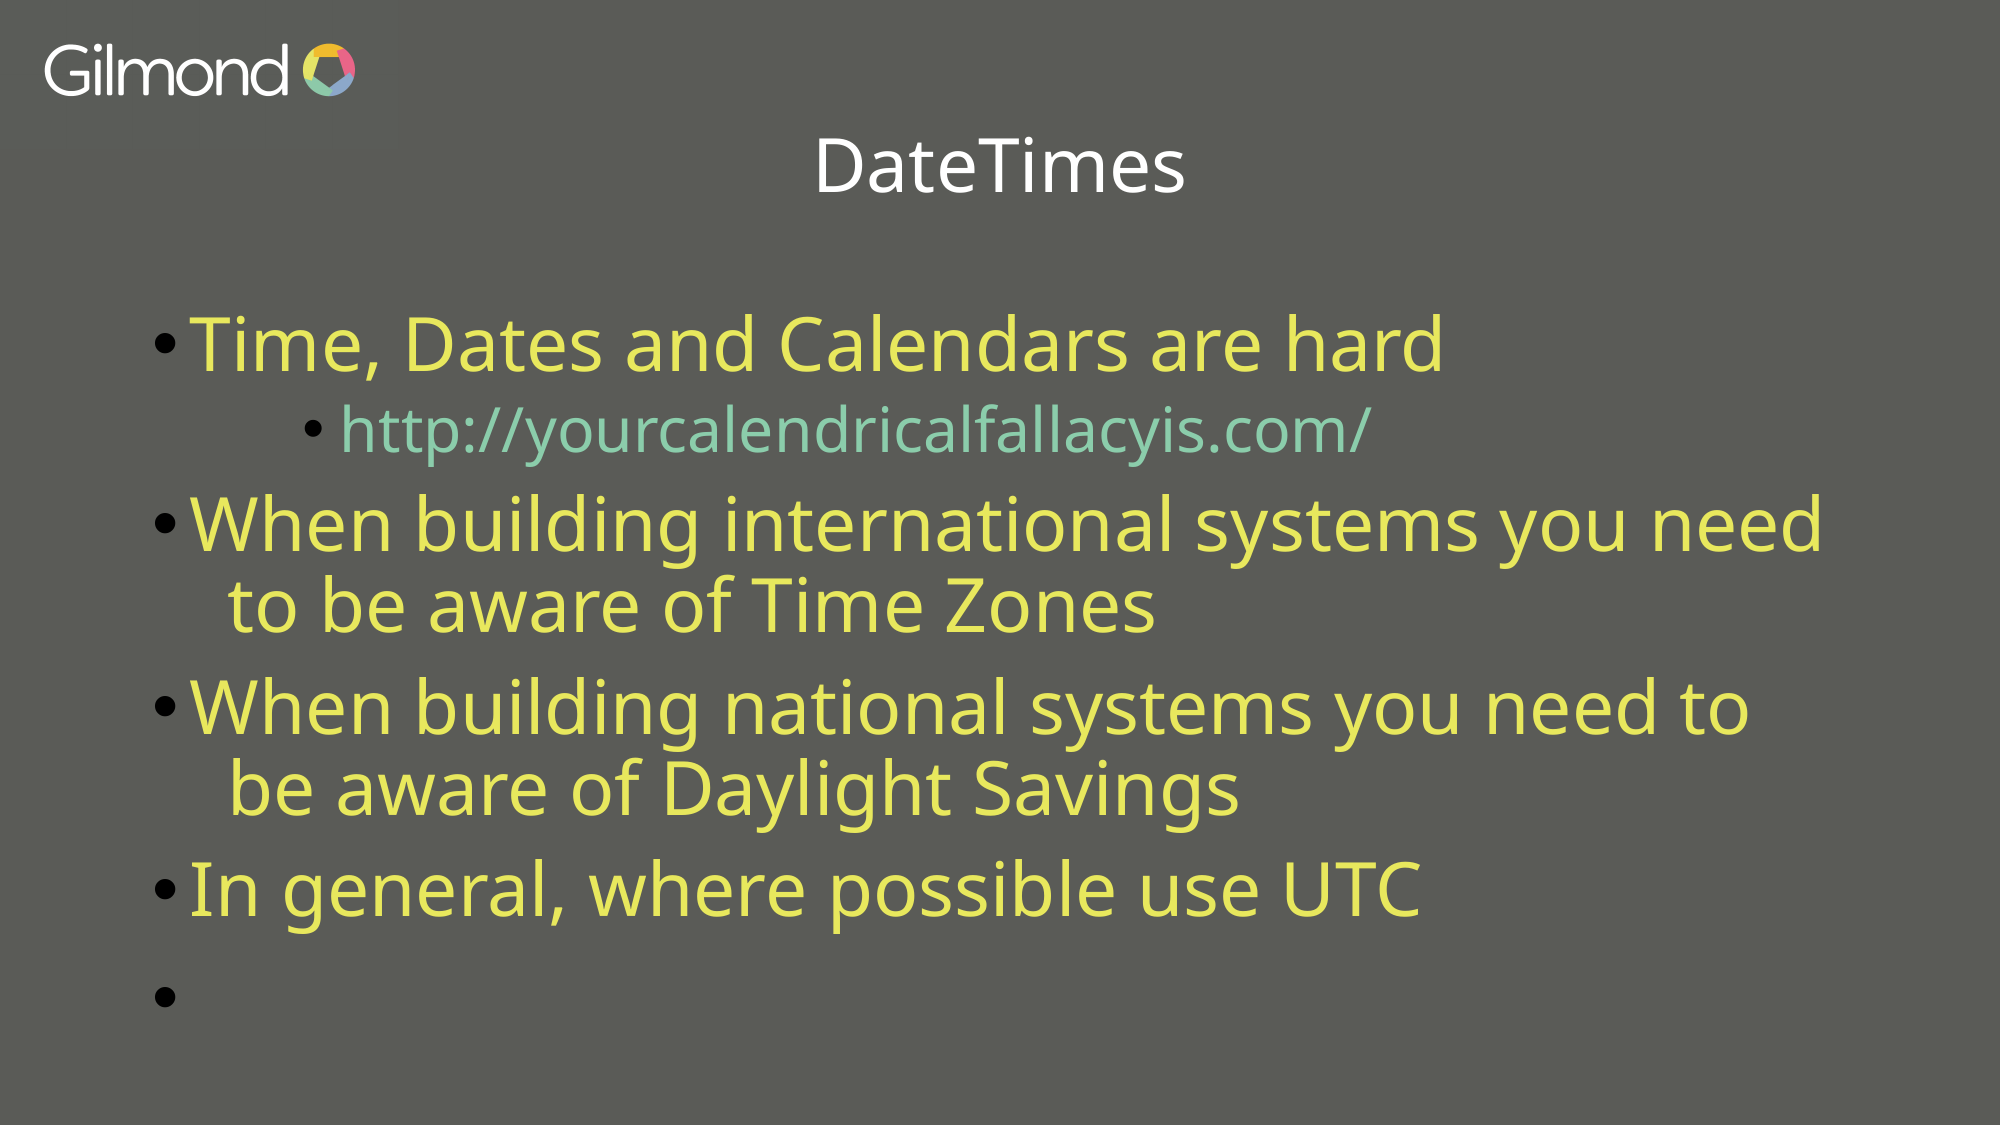

# DateTimes
Time, Dates and Calendars are hard
http://yourcalendricalfallacyis.com/
When building international systems you need to be aware of Time Zones
When building national systems you need to be aware of Daylight Savings
In general, where possible use UTC